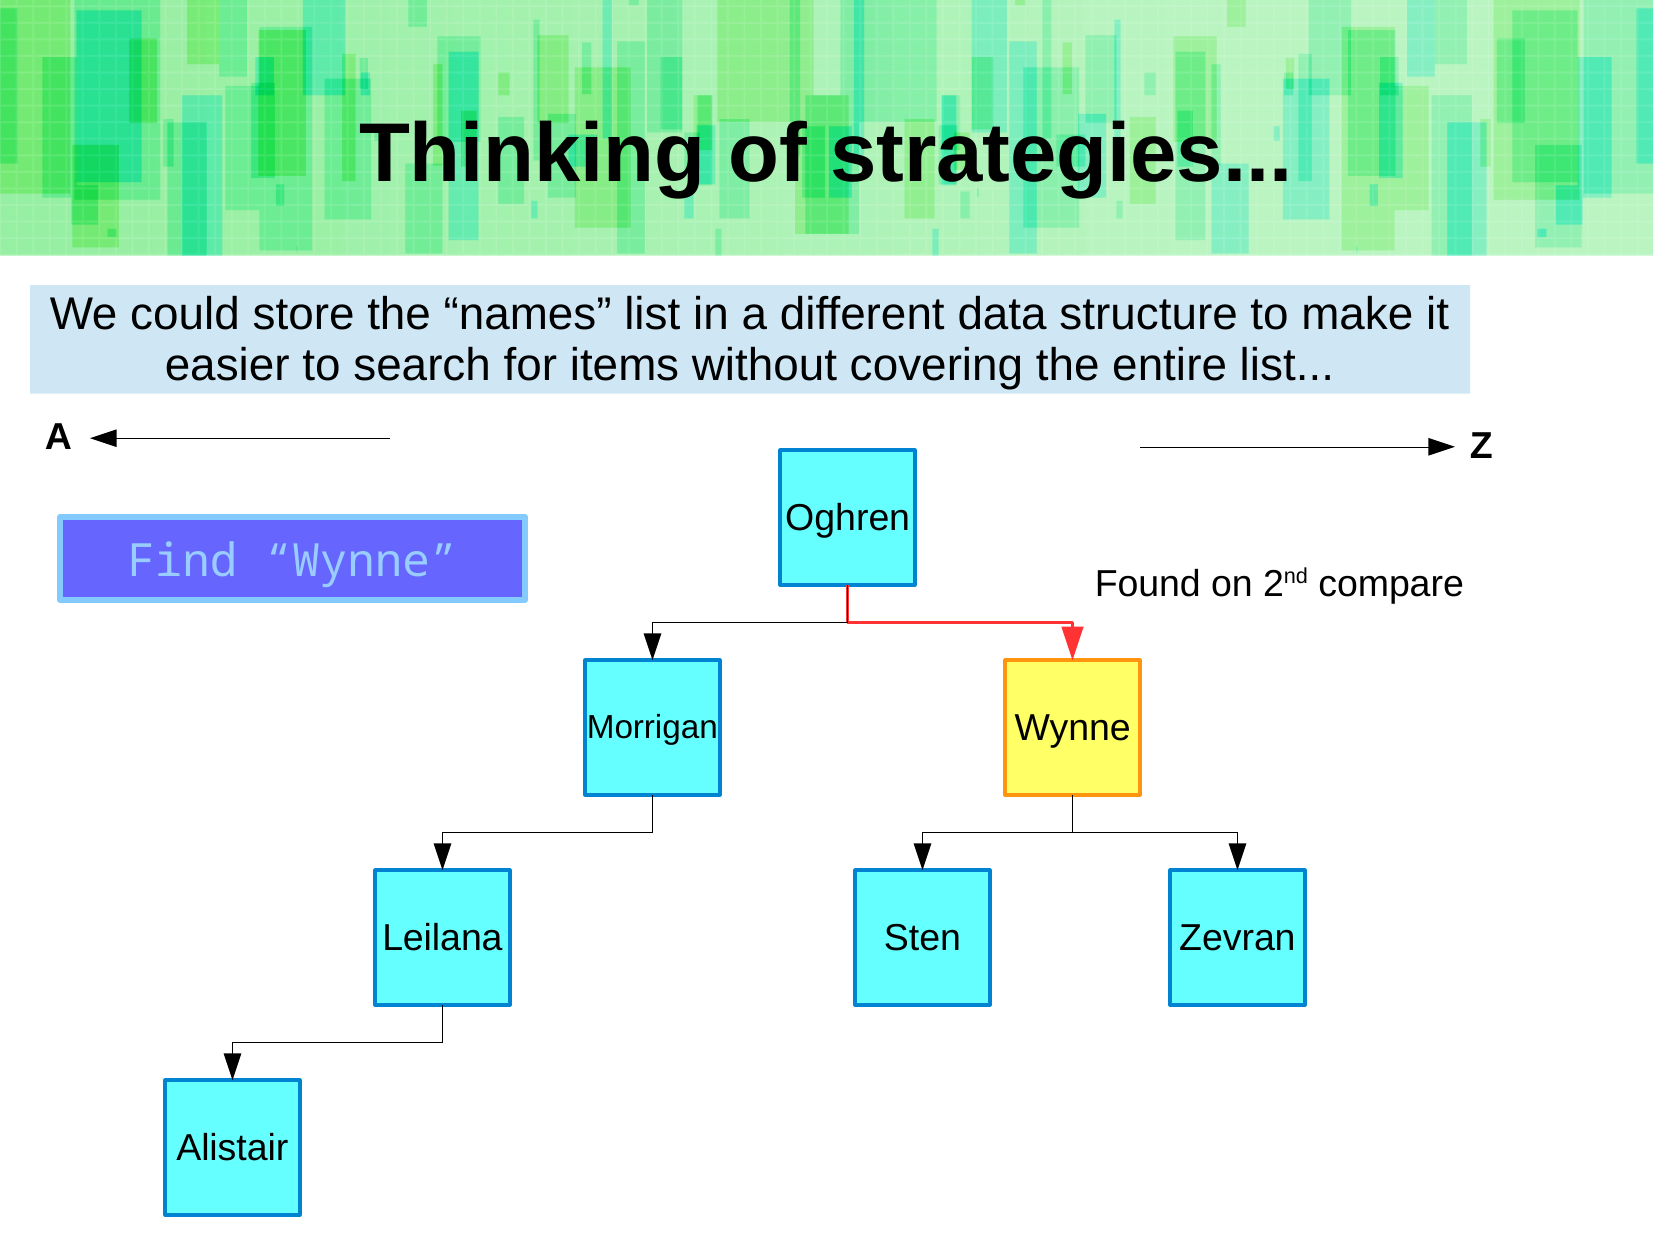

# Thinking of strategies...
We could store the “names” list in a different data structure to make it easier to search for items without covering the entire list...
A
Z
Oghren
Find “Wynne”
Found on 2nd compare
Morrigan
Wynne
Leilana
Sten
Zevran
Alistair